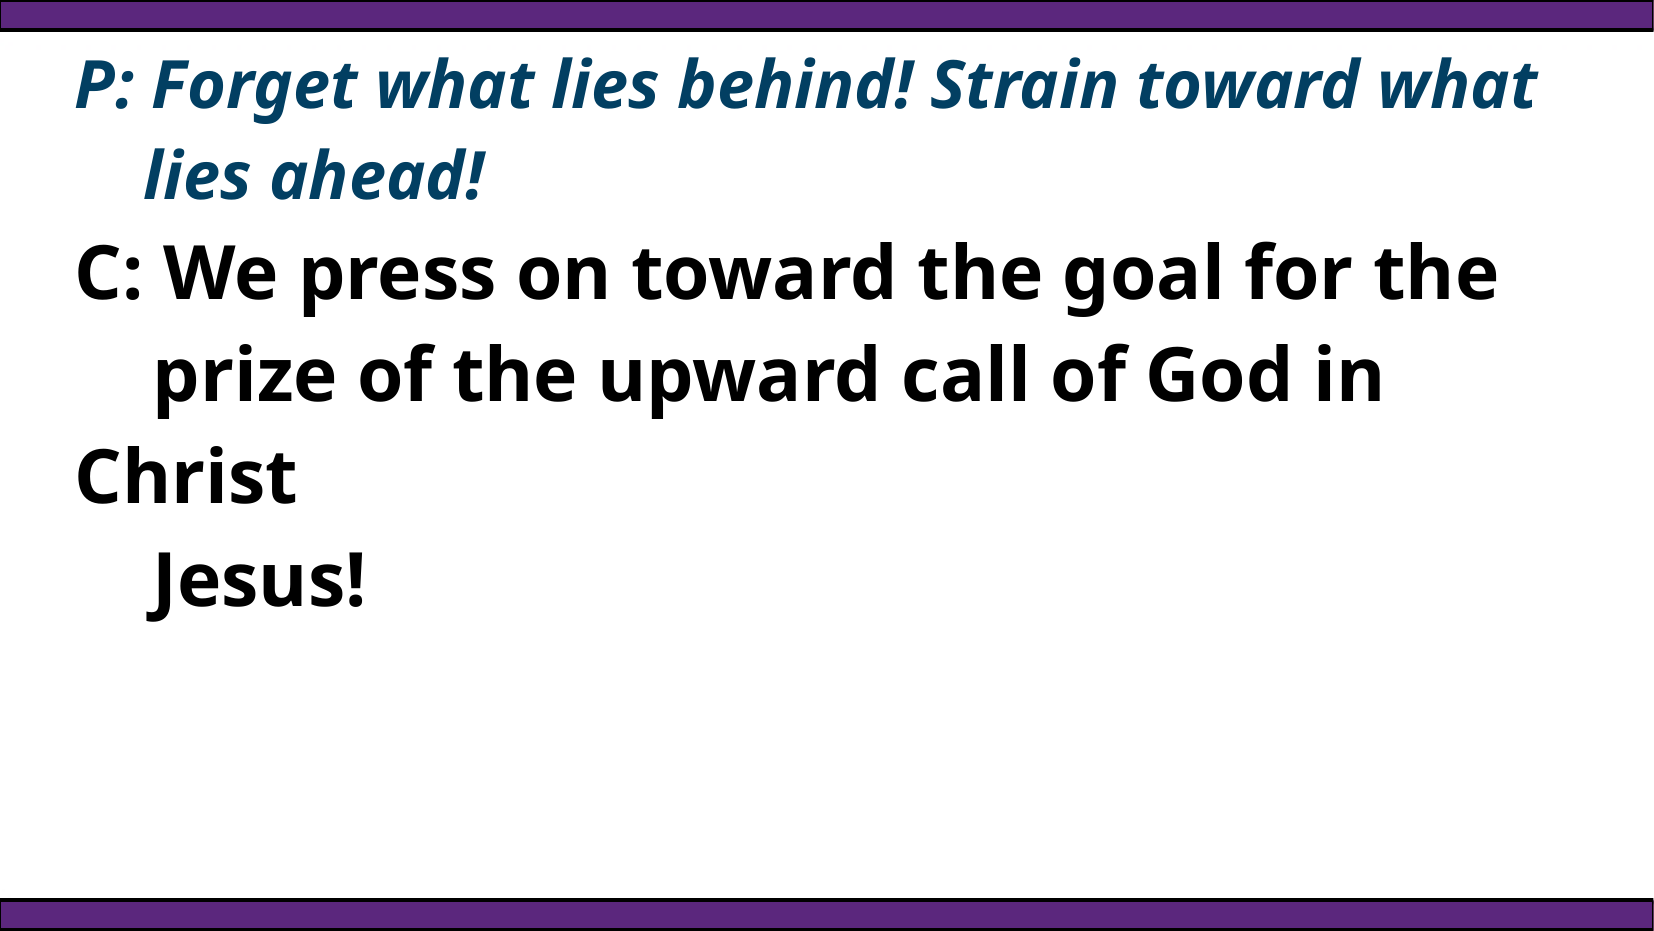

P: Forget what lies behind! Strain toward what
 lies ahead!
C: We press on toward the goal for the
 prize of the upward call of God in Christ
 Jesus!